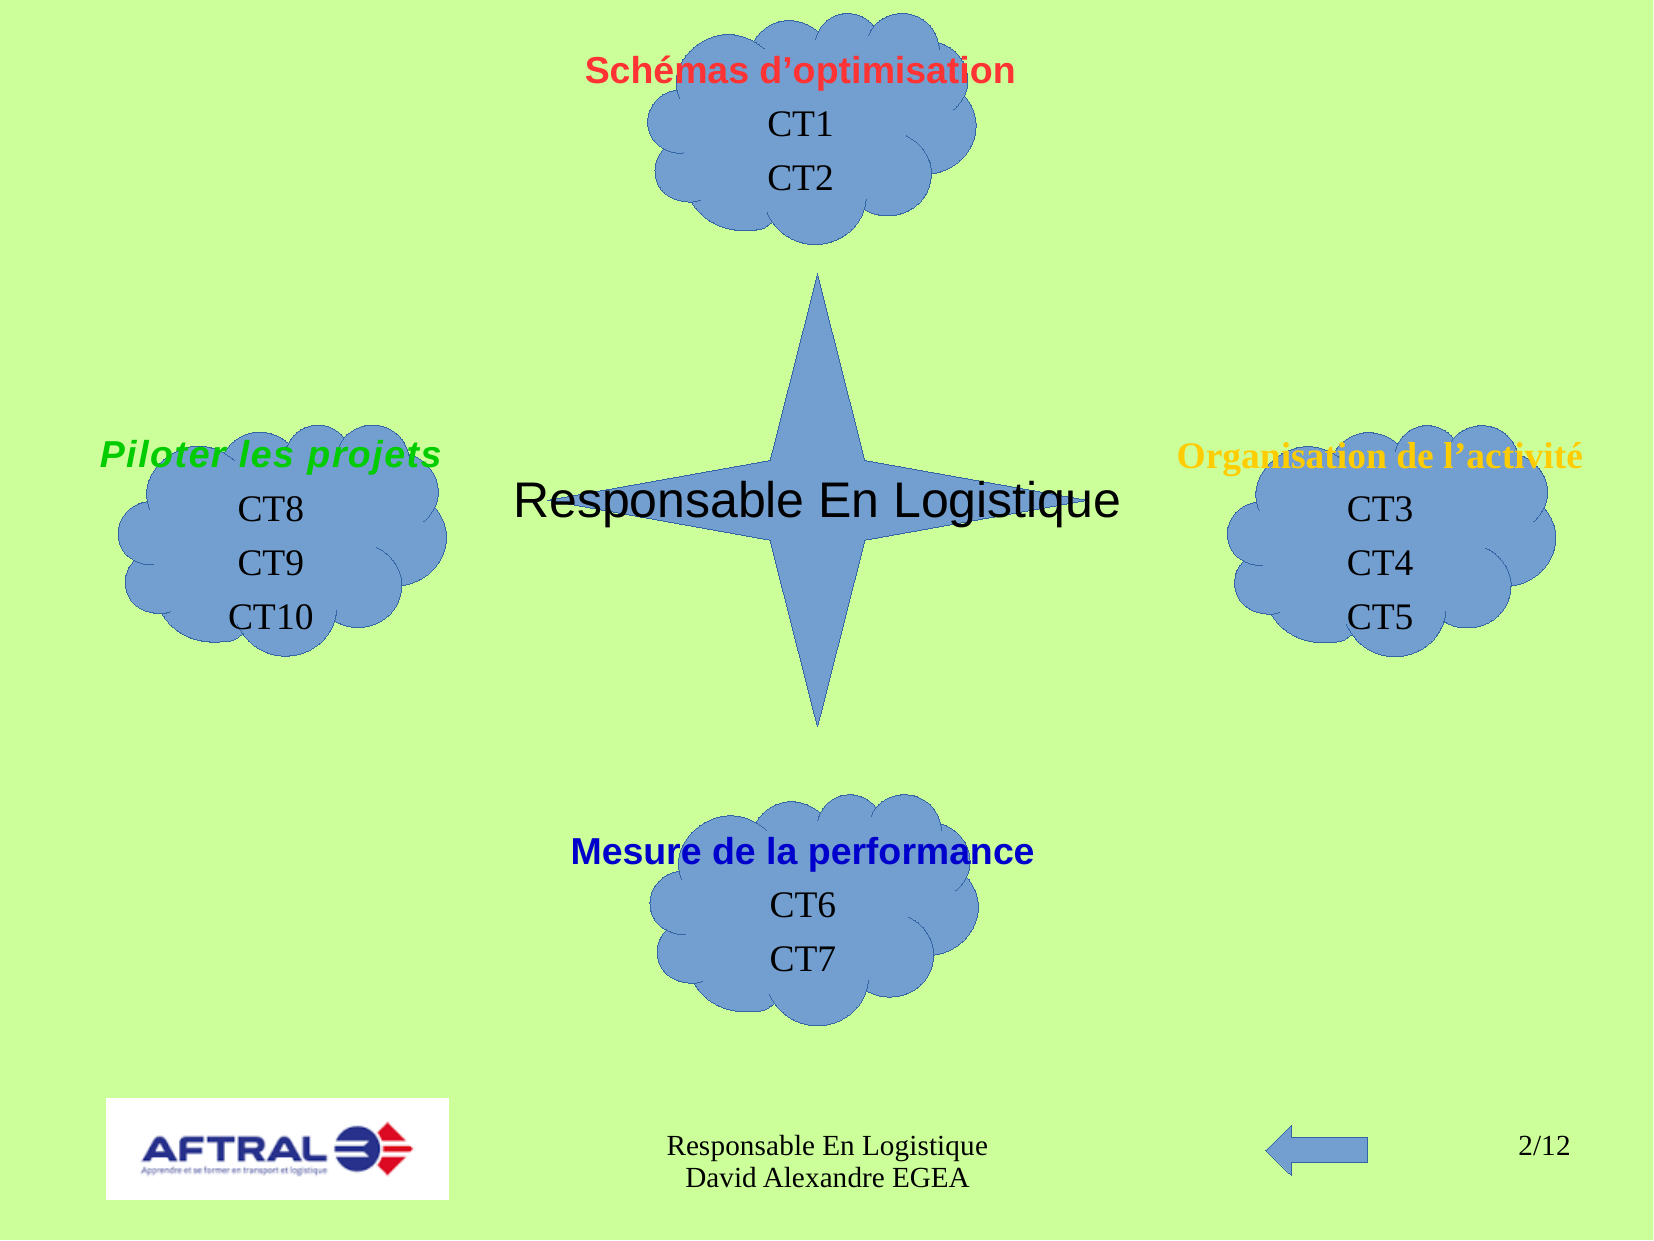

Schémas d’optimisation
CT1
CT2
Responsable En Logistique
Piloter les projets
CT8
CT9
CT10
Organisation de l’activité
CT3
CT4
CT5
Mesure de la performance
CT6
CT7
Responsable En Logistique EGEA
2